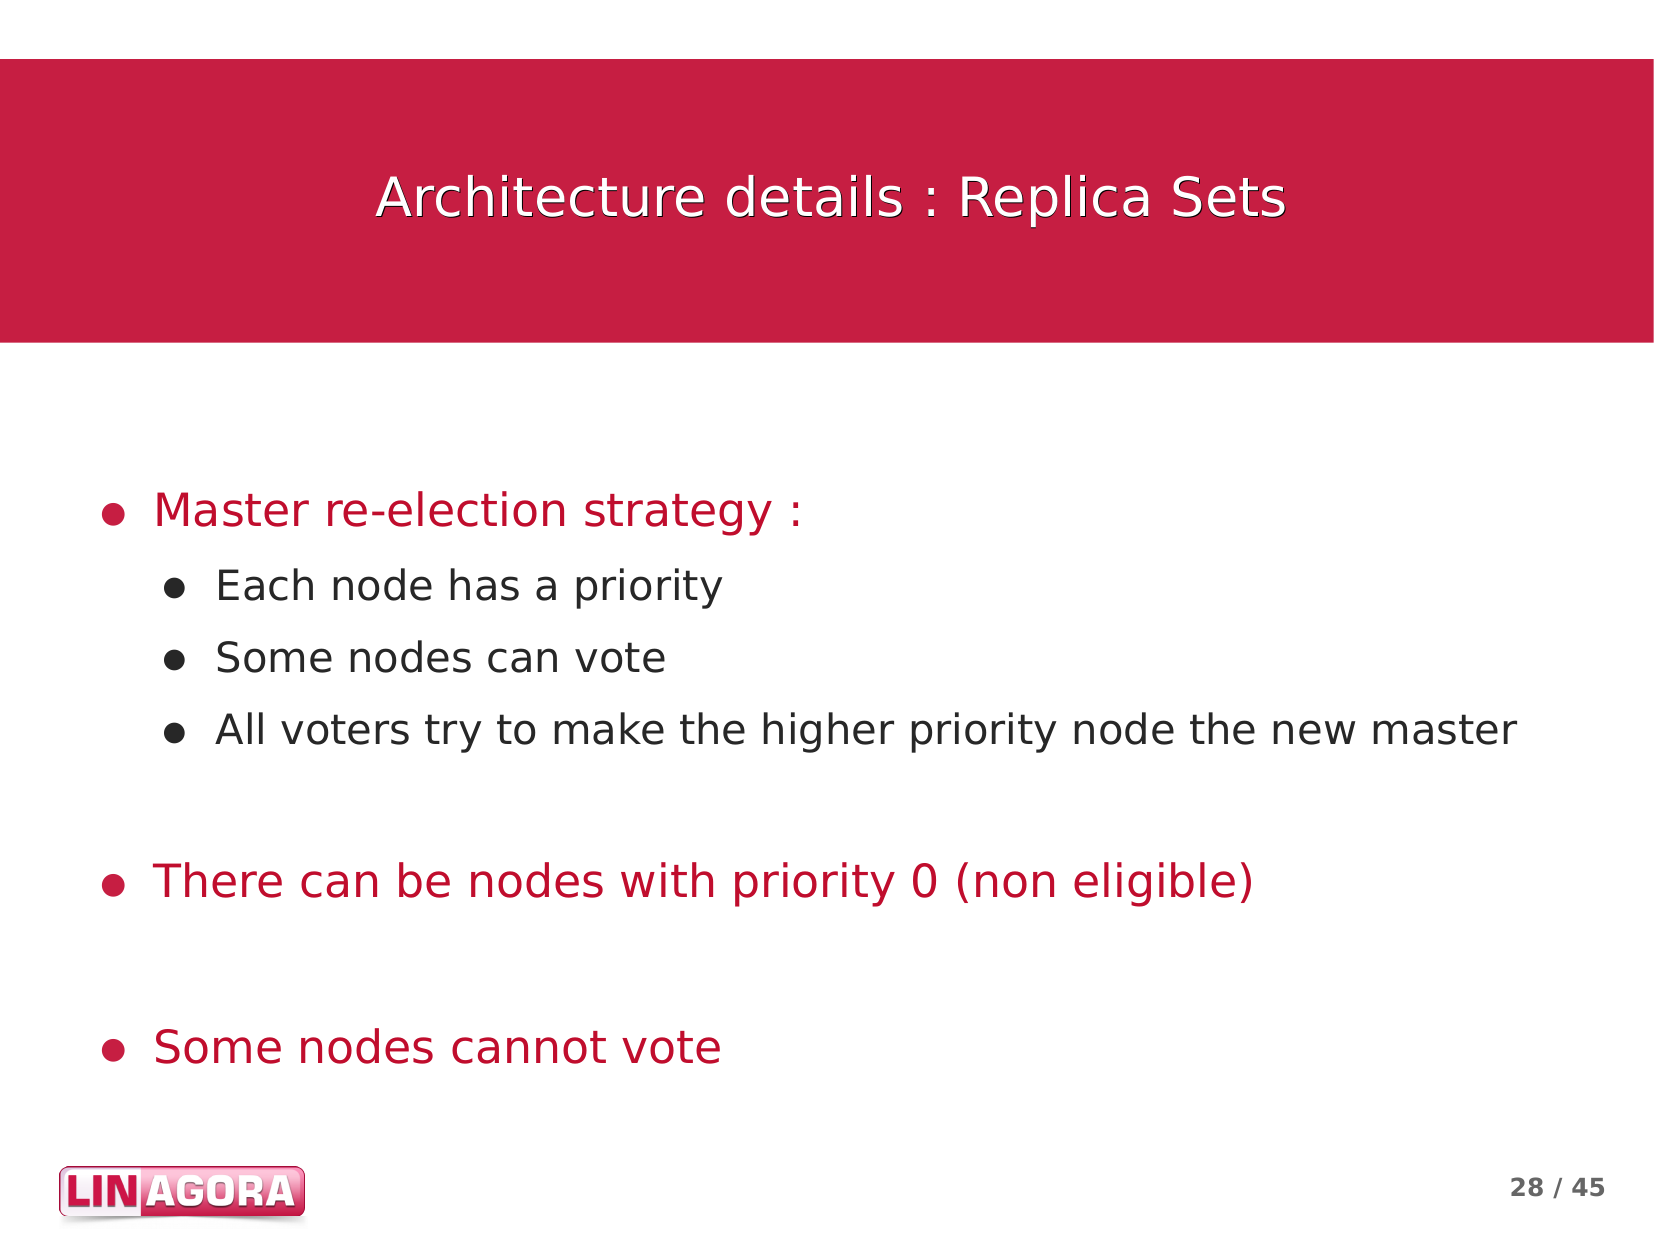

# Architecture details : Replica Sets
Master re-election strategy :
Each node has a priority
Some nodes can vote
All voters try to make the higher priority node the new master
There can be nodes with priority 0 (non eligible)
Some nodes cannot vote